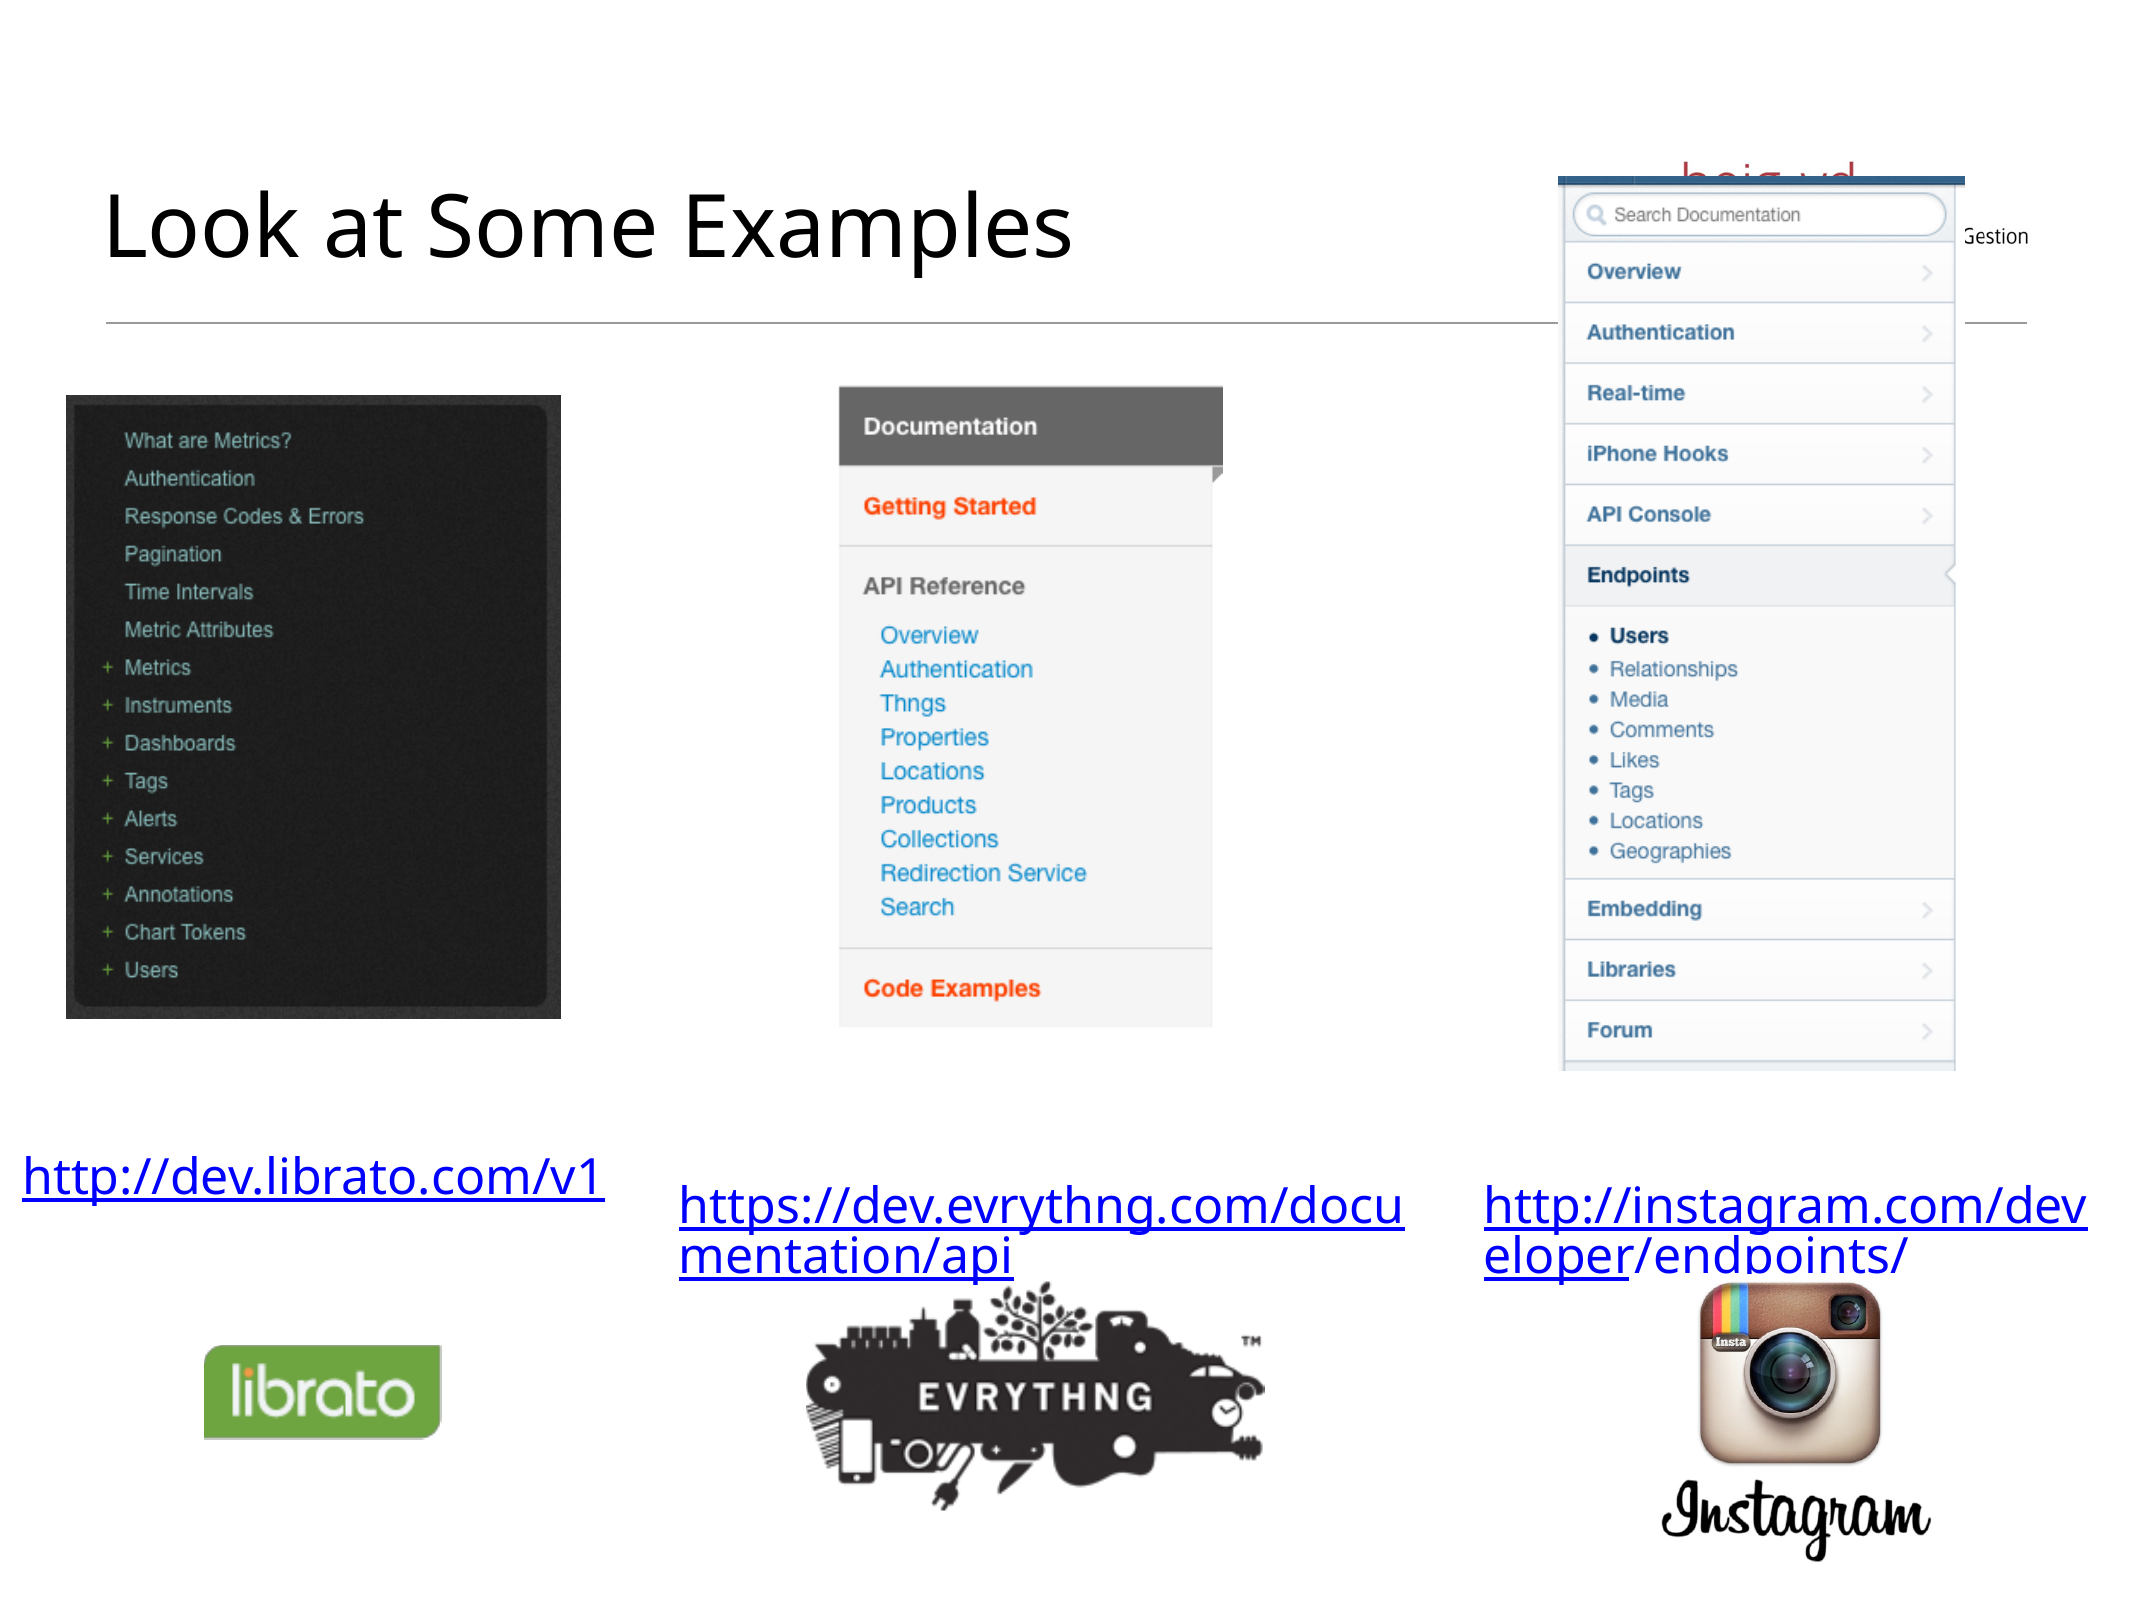

# Look at Some Examples
http://dev.librato.com/v1
https://dev.evrythng.com/documentation/api
http://instagram.com/developer/endpoints/